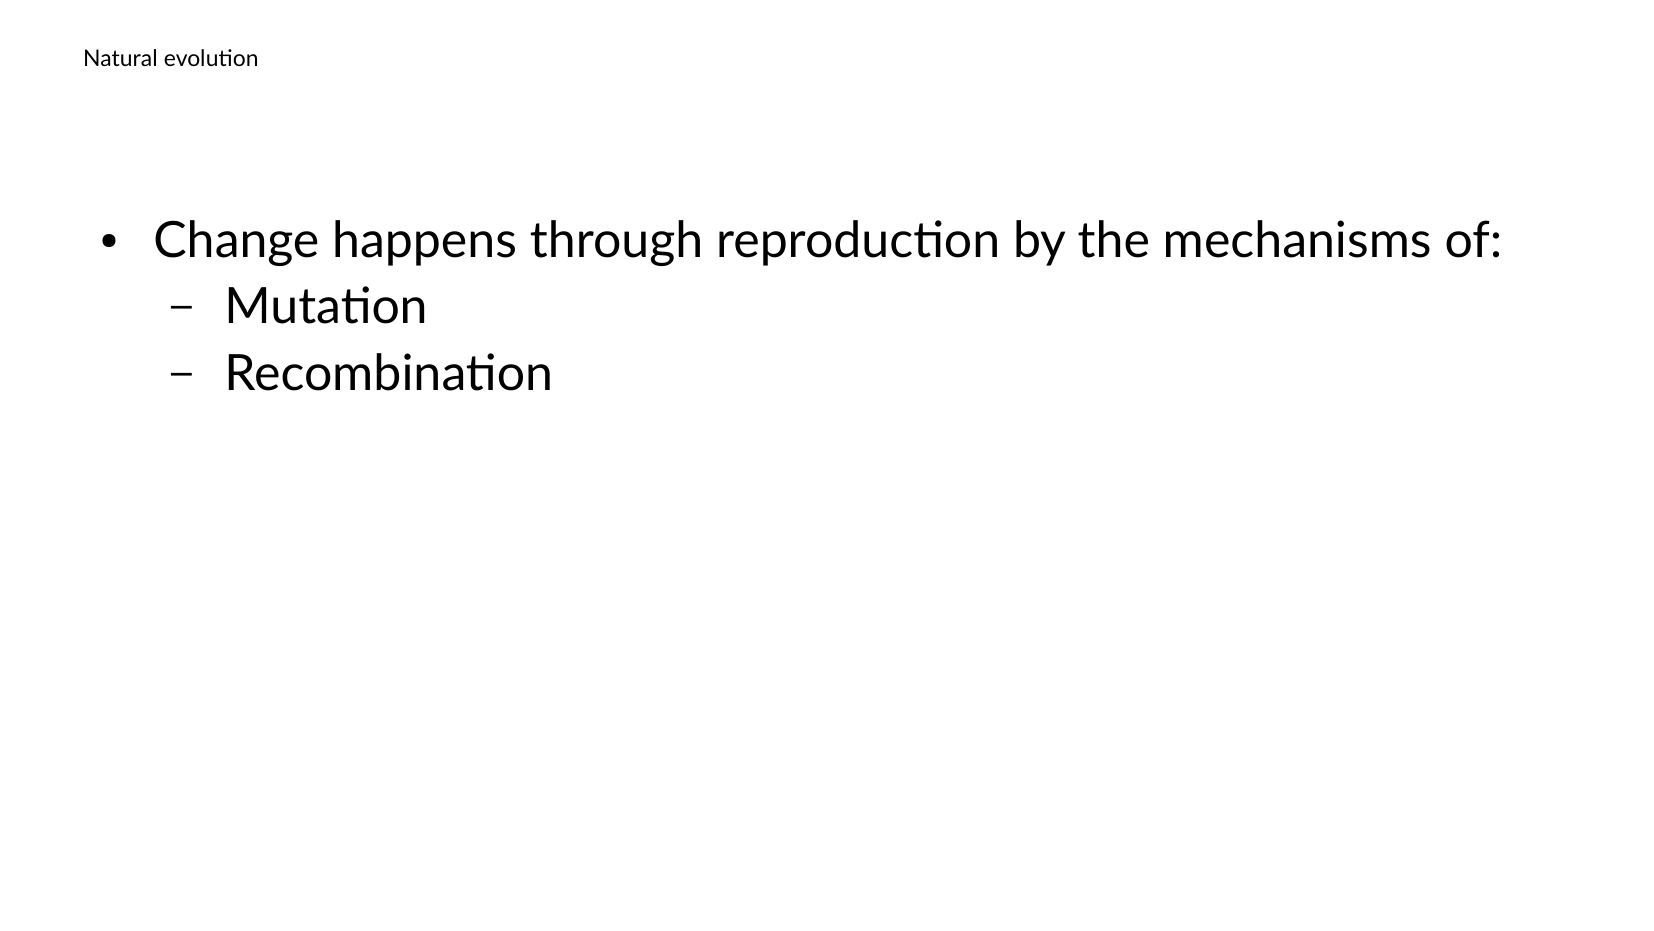

# Natural evolution
Change happens through reproduction by the mechanisms of:
Mutation
Recombination